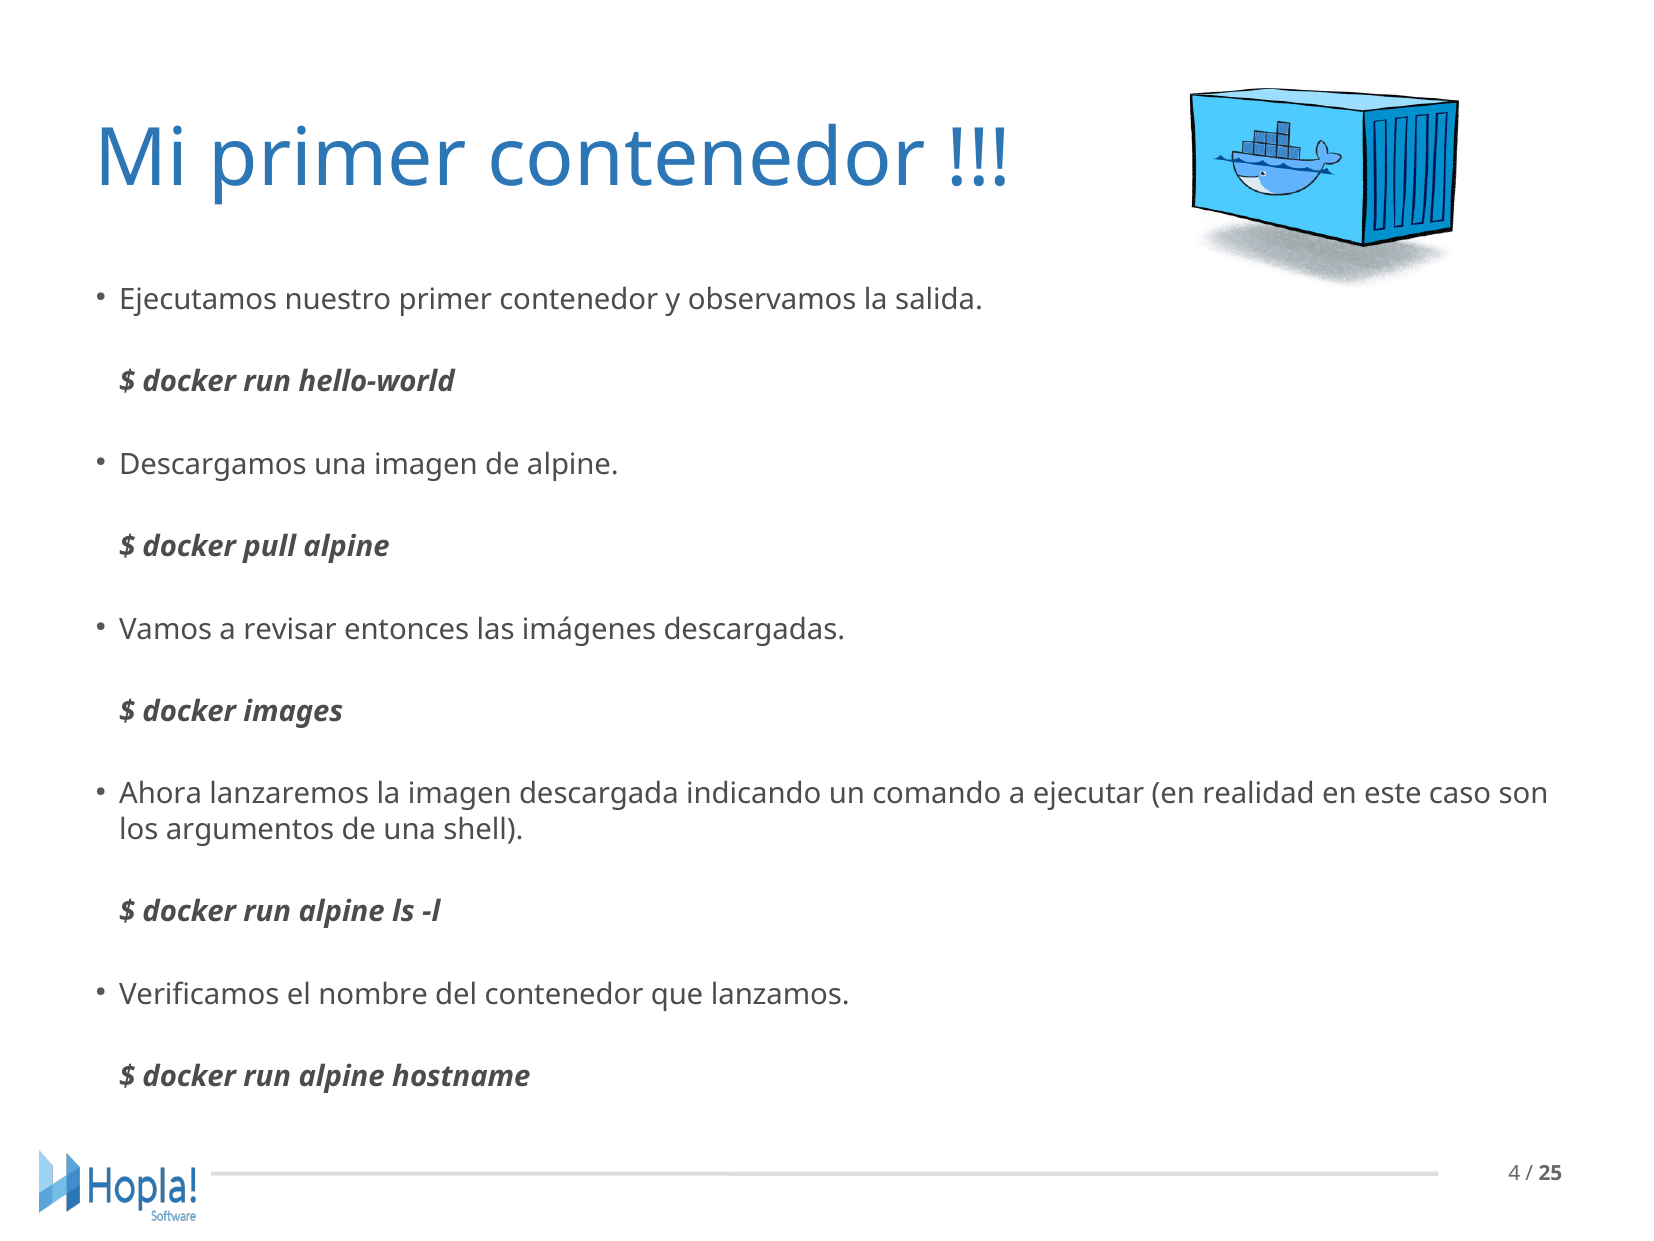

# Mi primer contenedor !!!
Ejecutamos nuestro primer contenedor y observamos la salida.
$ docker run hello-world
Descargamos una imagen de alpine.
$ docker pull alpine
Vamos a revisar entonces las imágenes descargadas.
$ docker images
Ahora lanzaremos la imagen descargada indicando un comando a ejecutar (en realidad en este caso son los argumentos de una shell).
$ docker run alpine ls -l
Verificamos el nombre del contenedor que lanzamos.
$ docker run alpine hostname
4